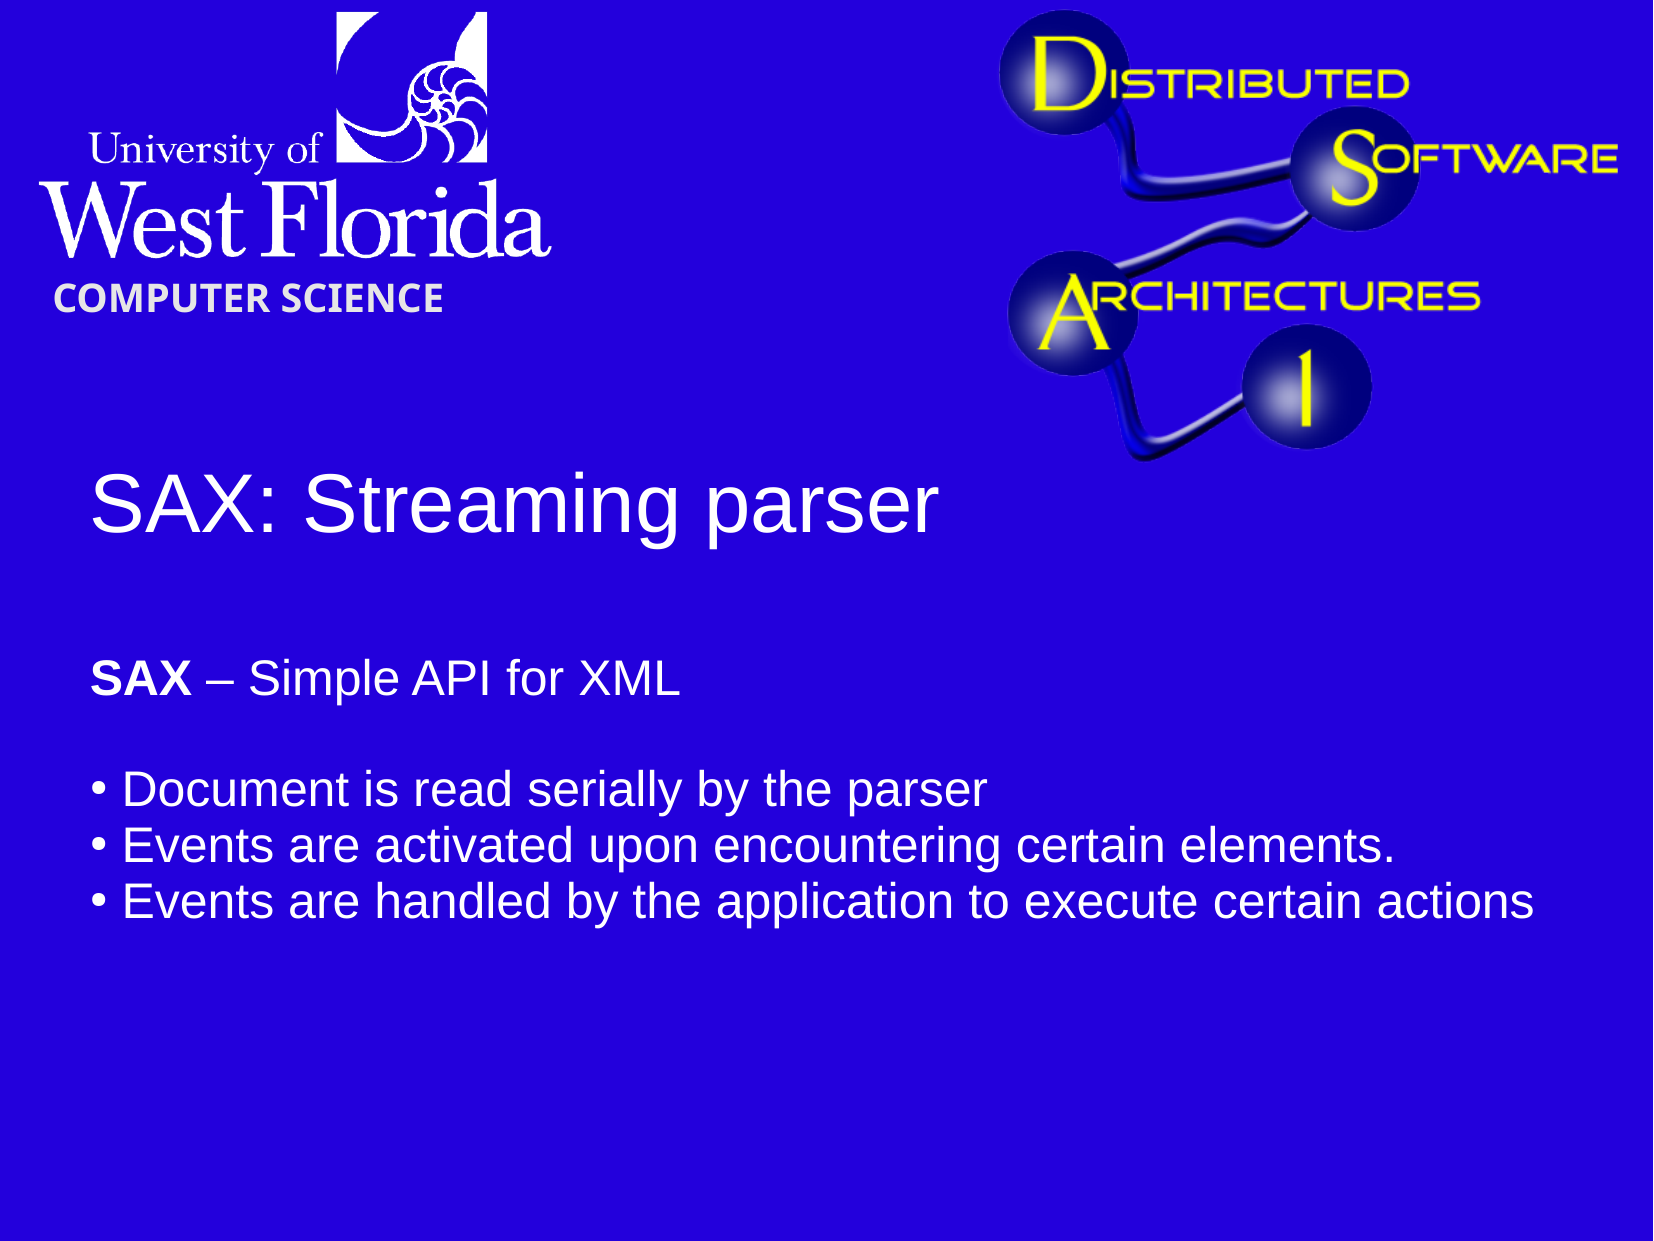

COMPUTER SCIENCE
SAX: Streaming parser
SAX – Simple API for XML
 Document is read serially by the parser
 Events are activated upon encountering certain elements.
 Events are handled by the application to execute certain actions